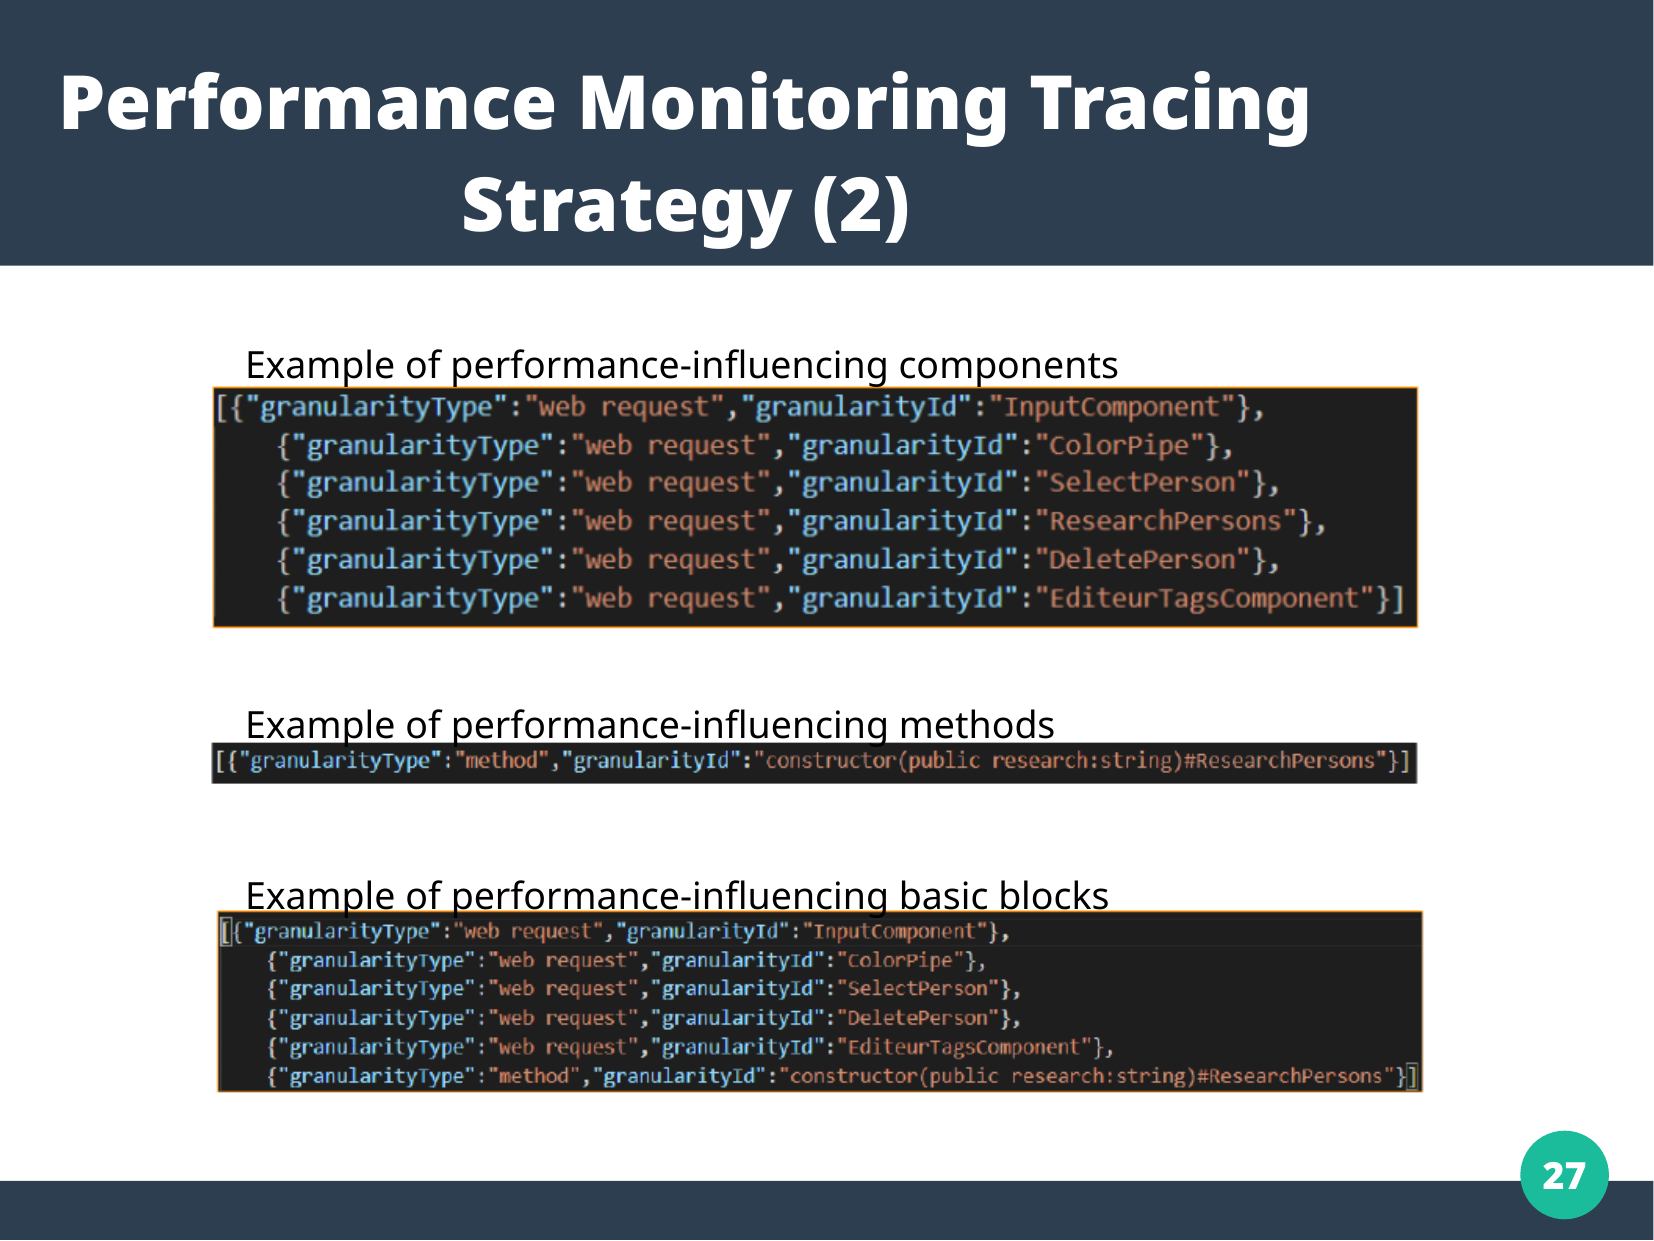

# Performance Monitoring Tracing Strategy (2)
Example of performance-influencing components
Example of performance-influencing methods
Example of performance-influencing basic blocks
27